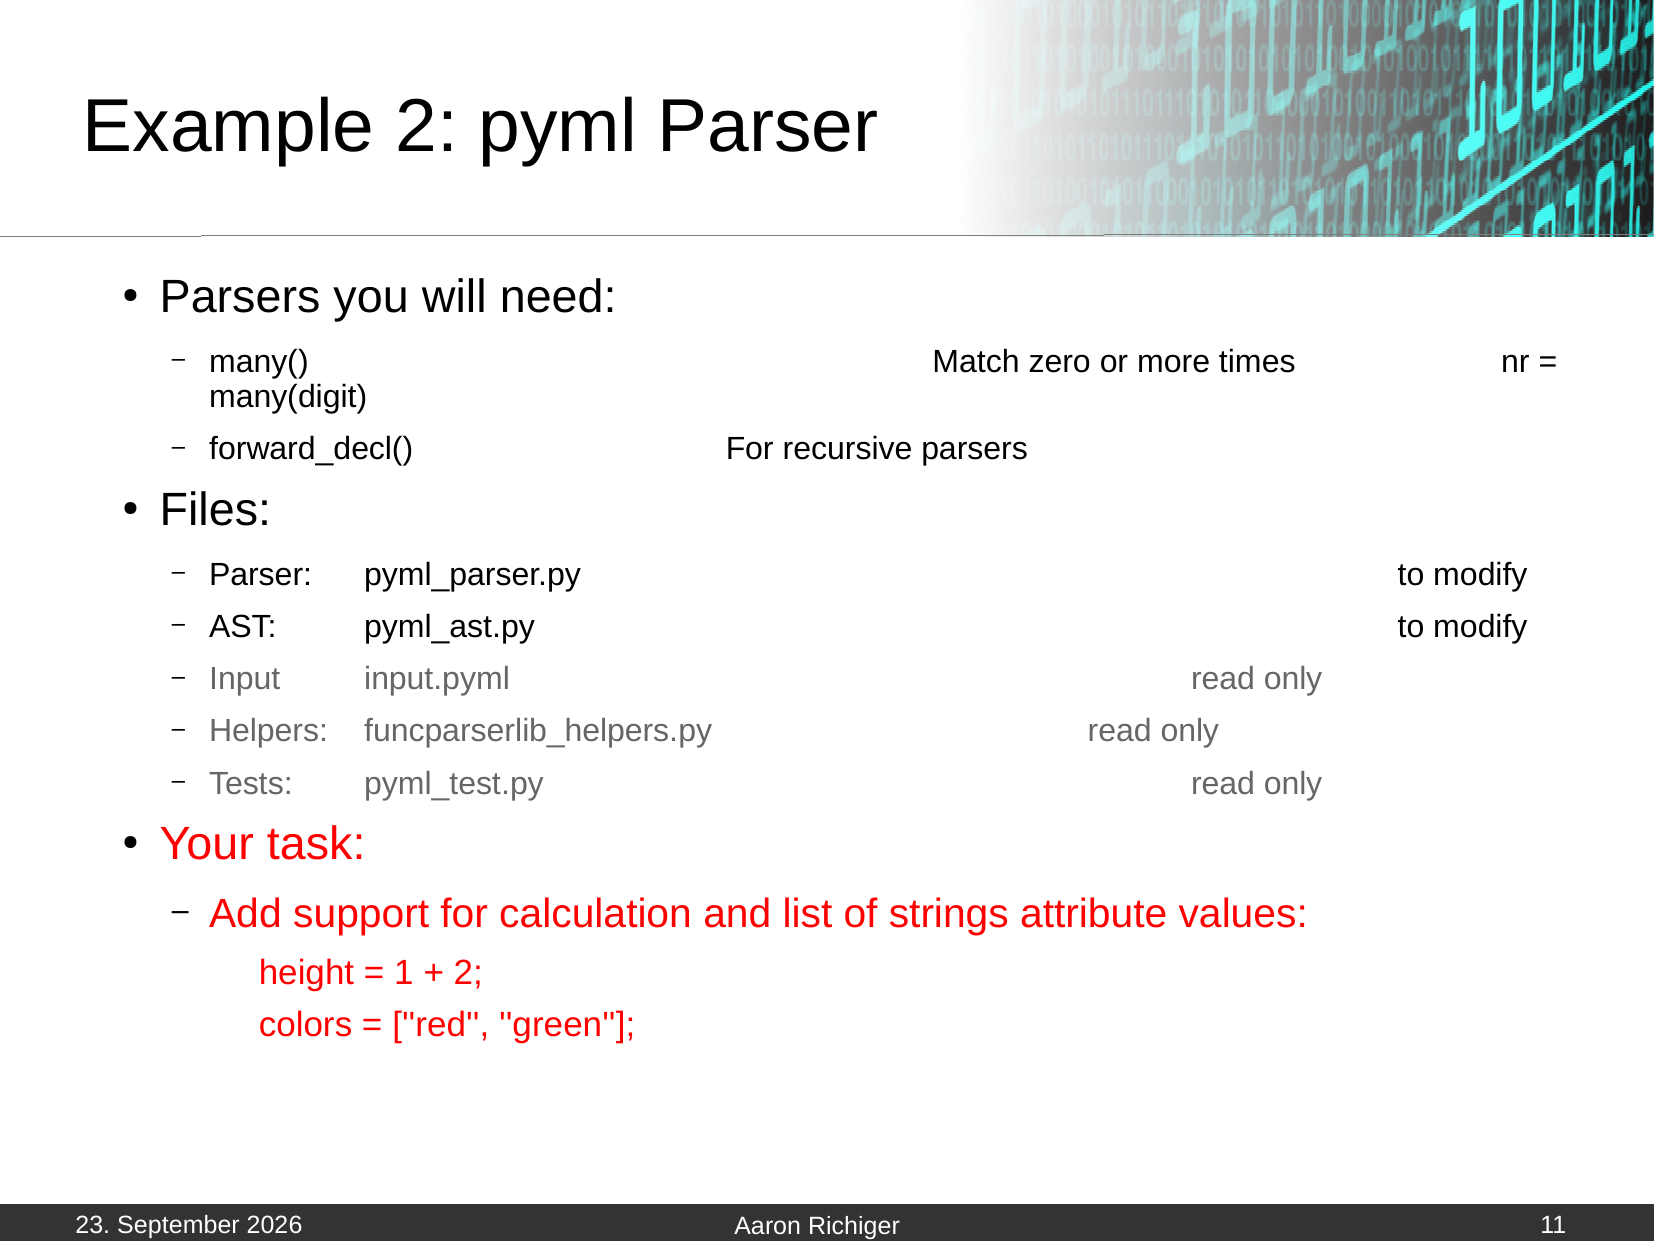

Example 2: pyml Parser
# Parsers you will need:
many() 							 				 	Match zero or more times		 		nr = many(digit)
forward_decl() 					 	For recursive parsers
Files:
Parser: 	pyml_parser.py								 			 					to modify
AST: 		pyml_ast.py				 						 					 		to modify
Input		input.pyml					 				 			 		read only
Helpers:	funcparserlib_helpers.py						 		read only
Tests:		pyml_test.py			 				 				 		read only
Your task:
Add support for calculation and list of strings attribute values:
height = 1 + 2;
colors = [''red'', ''green''];
11
Aaron Richiger